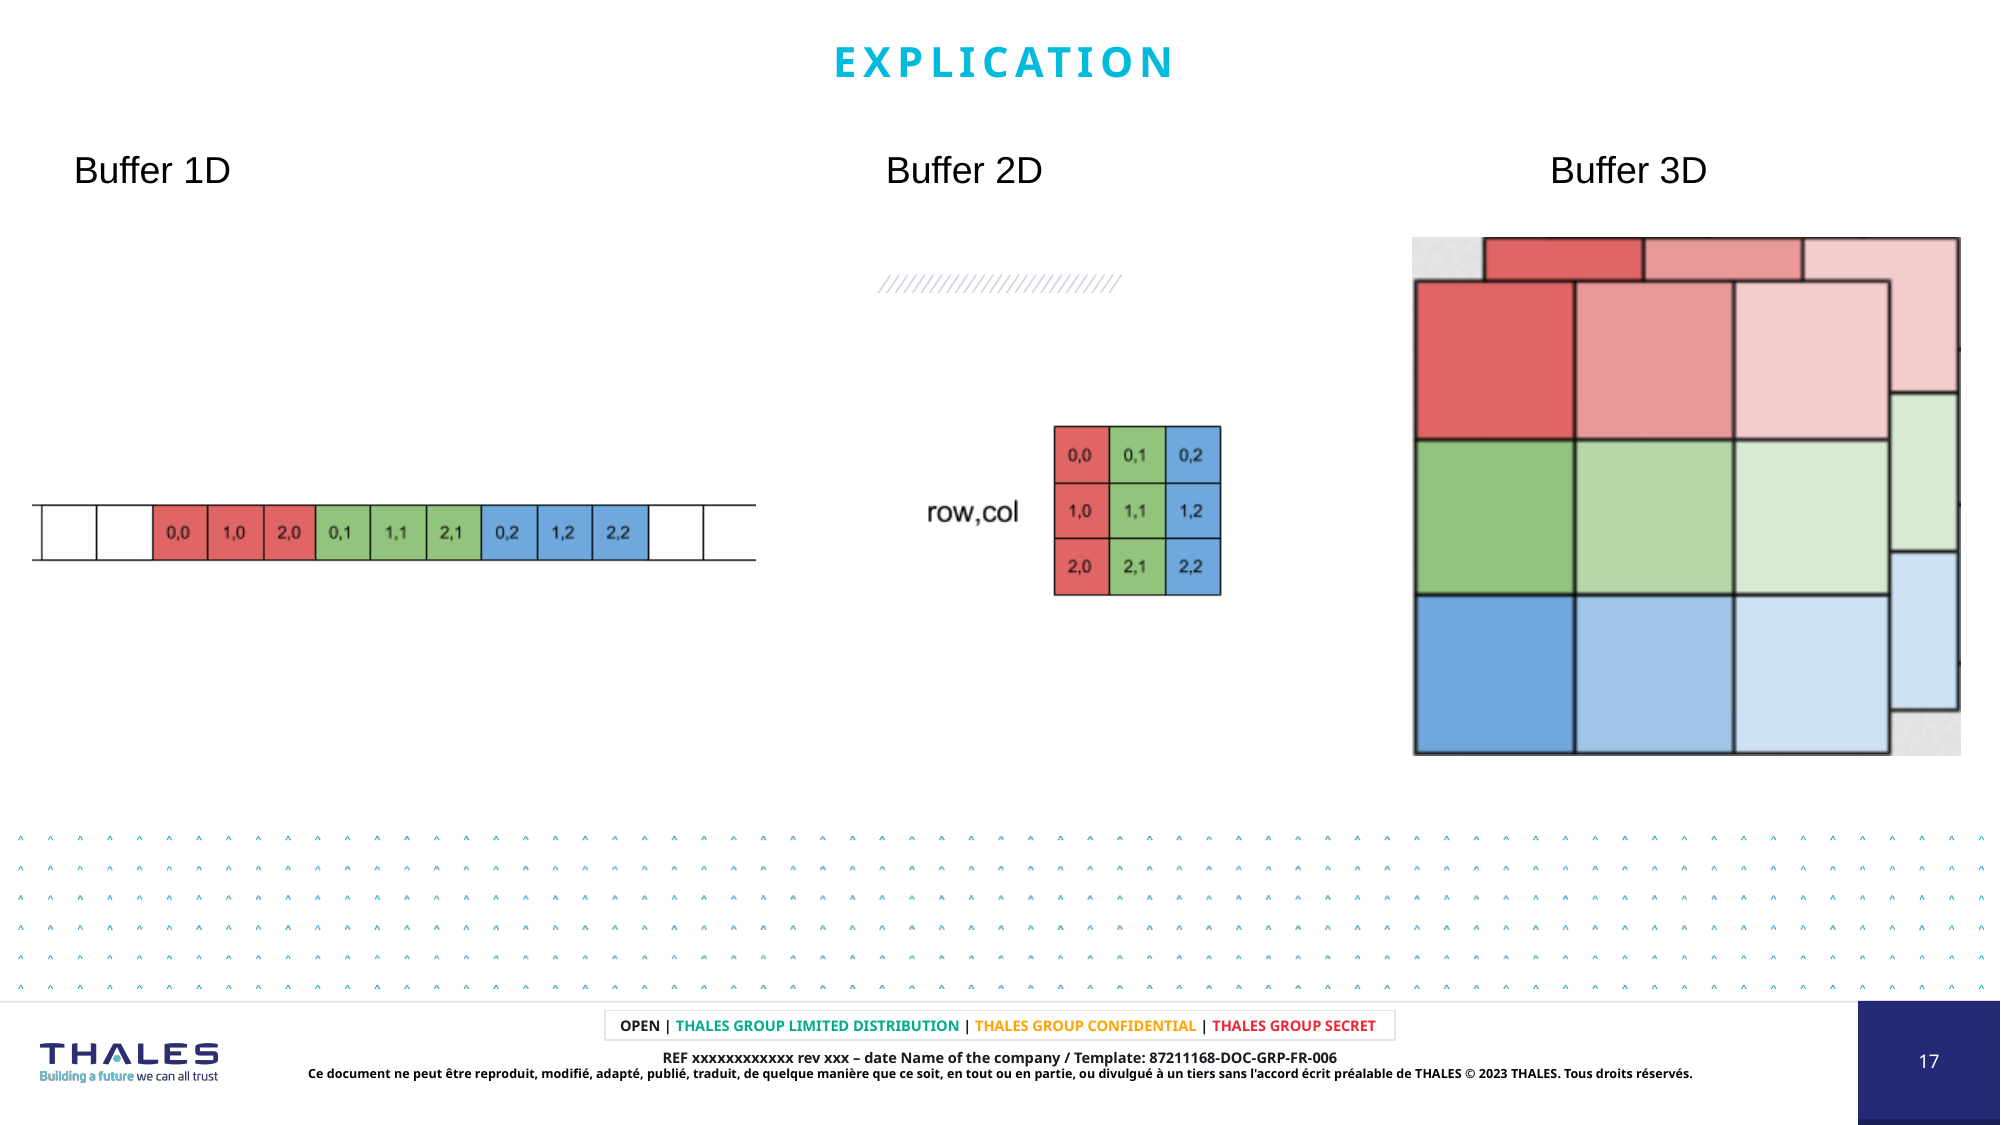

# Explication
Buffer 1D 								Buffer 2D 							Buffer 3D